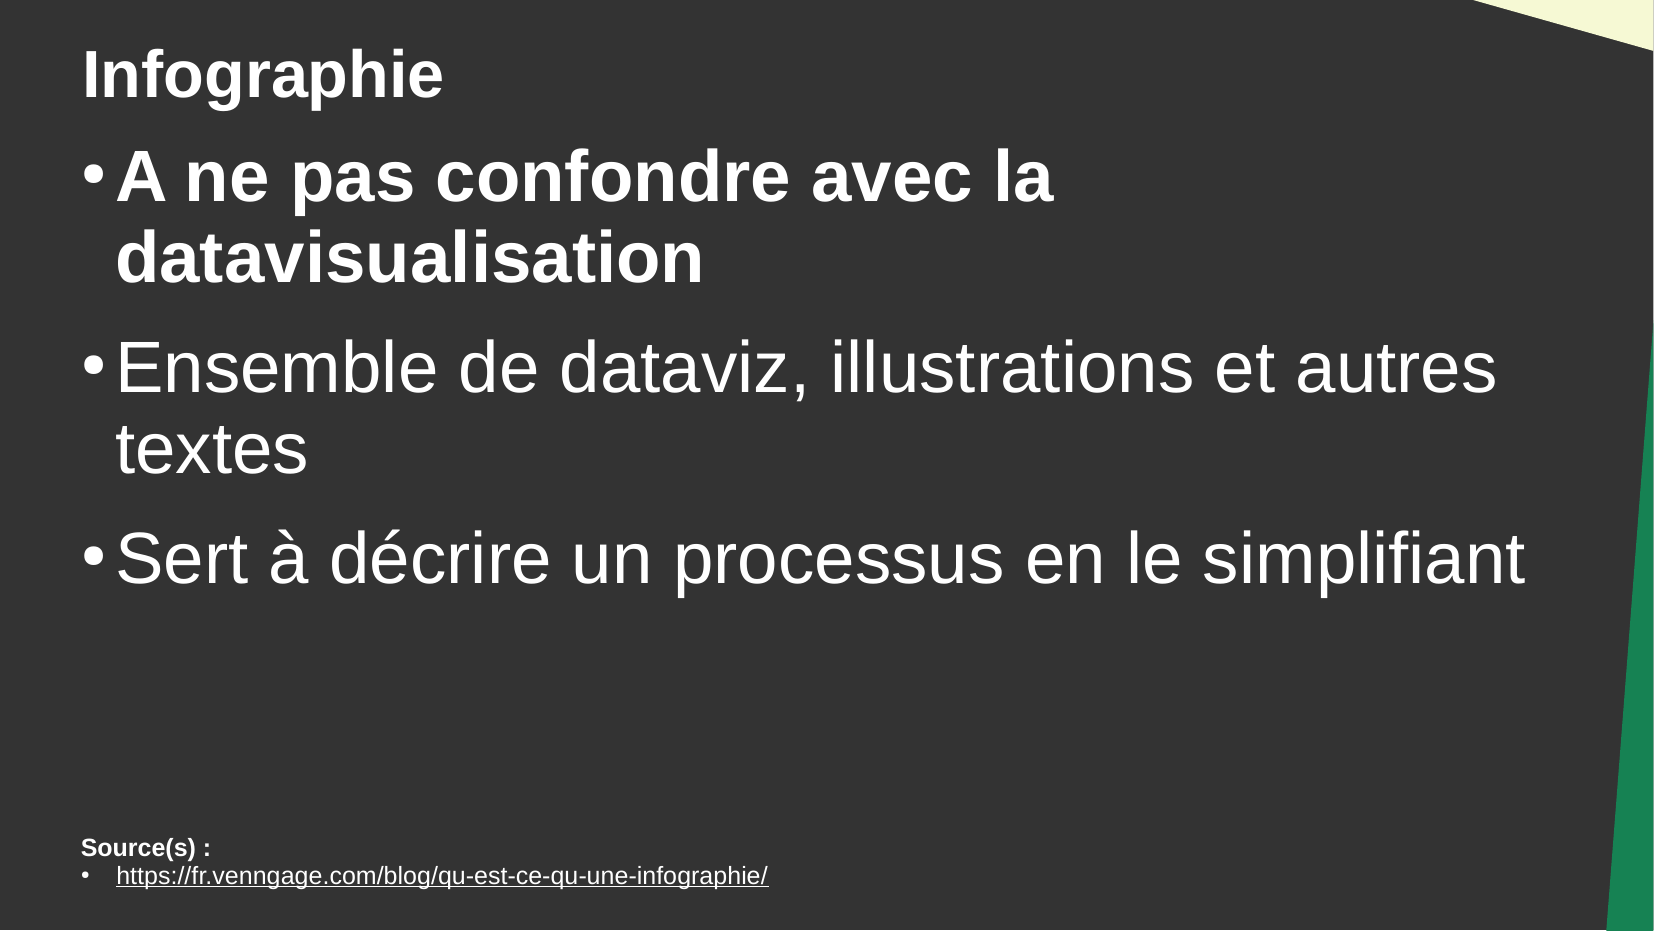

# Infographie
A ne pas confondre avec la datavisualisation
Ensemble de dataviz, illustrations et autres textes
Sert à décrire un processus en le simplifiant
Source(s) :
https://fr.venngage.com/blog/qu-est-ce-qu-une-infographie/